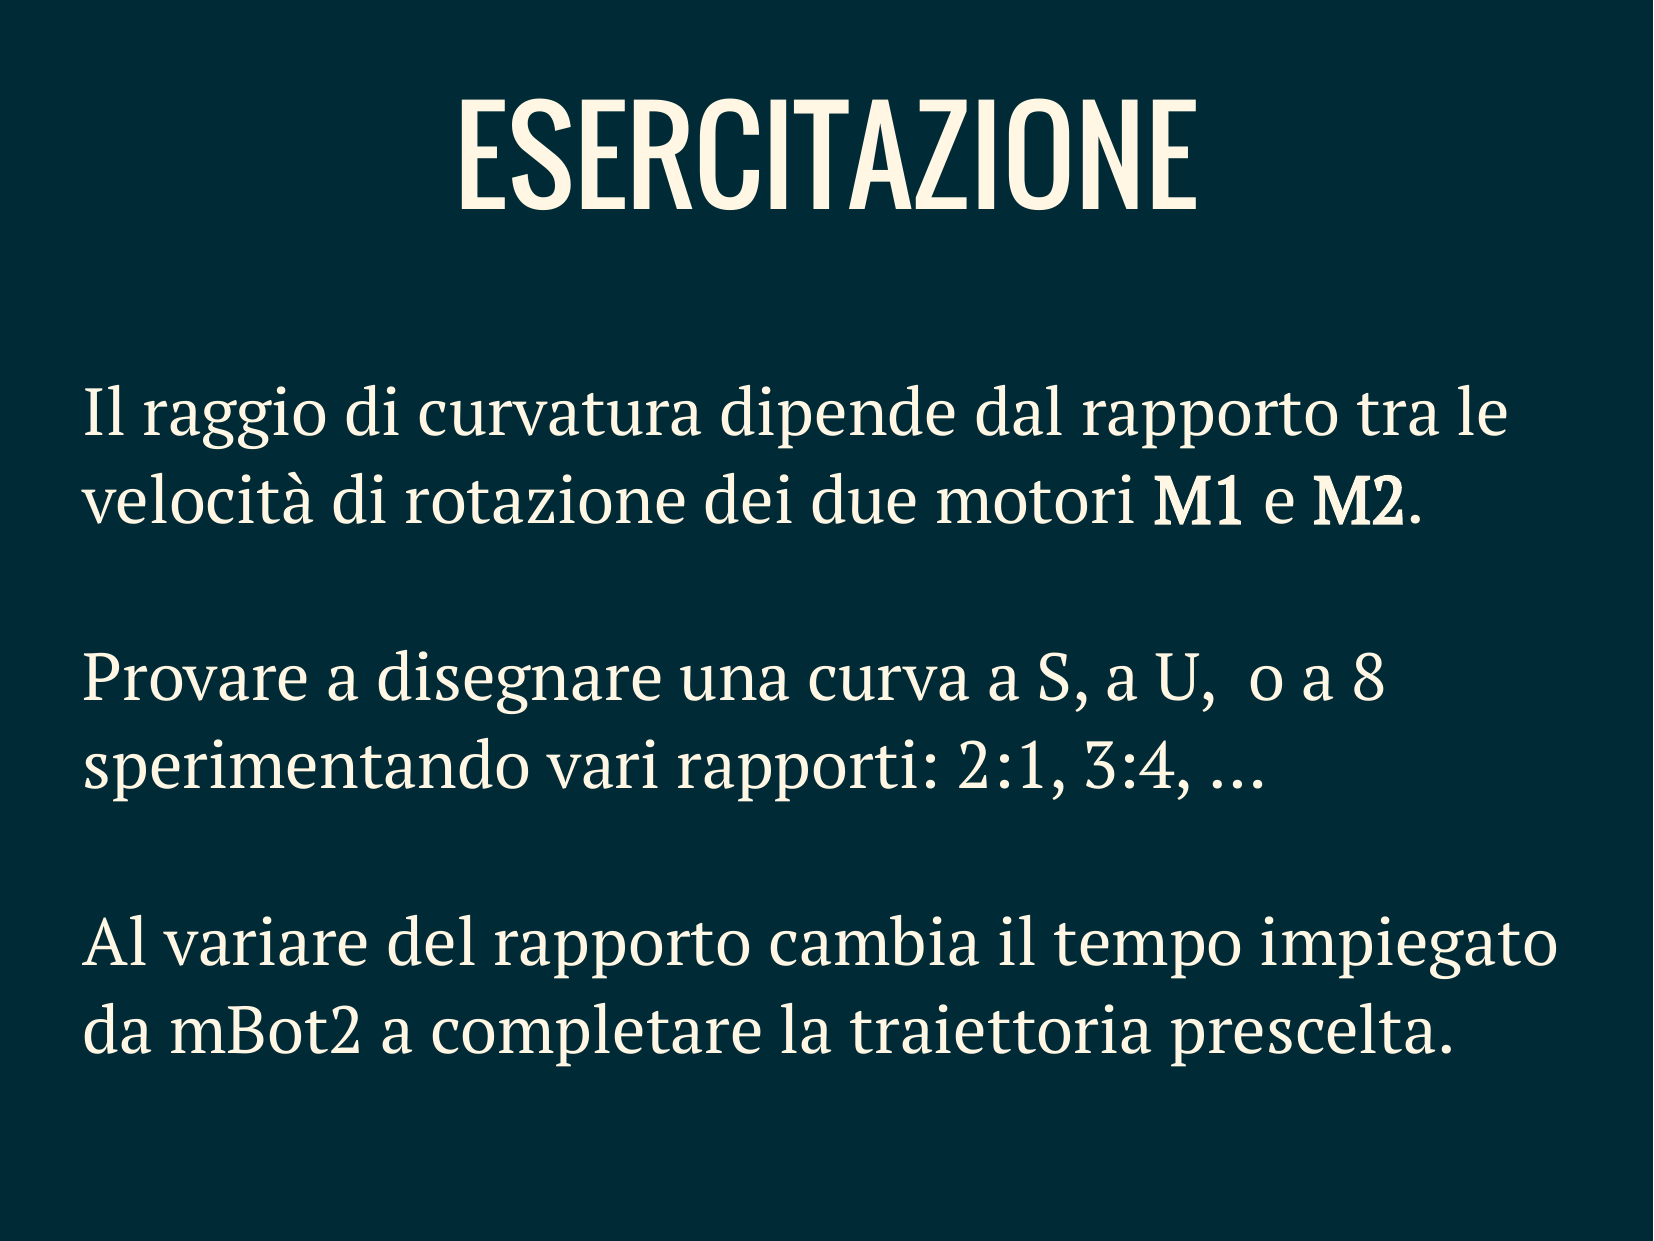

# Esercitazione
Il raggio di curvatura dipende dal rapporto tra le velocità di rotazione dei due motori M1 e M2.
Provare a disegnare una curva a S, a U, o a 8 sperimentando vari rapporti: 2:1, 3:4, …
Al variare del rapporto cambia il tempo impiegato da mBot2 a completare la traiettoria prescelta.